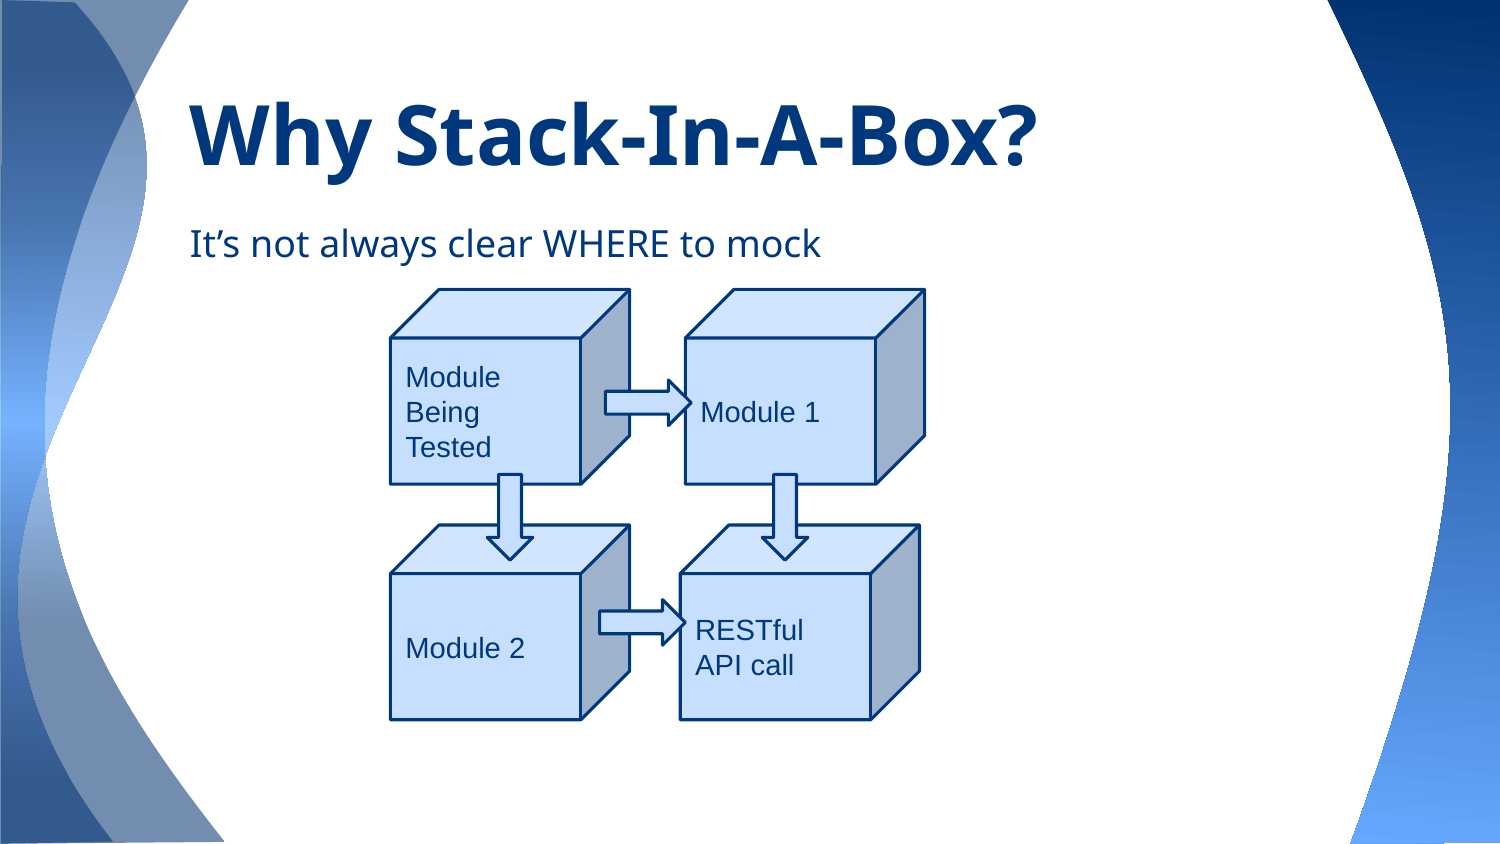

Why Stack-In-A-Box?
# It’s not always clear WHERE to mock
Module Being Tested
Module 1
Module 2
RESTful API call